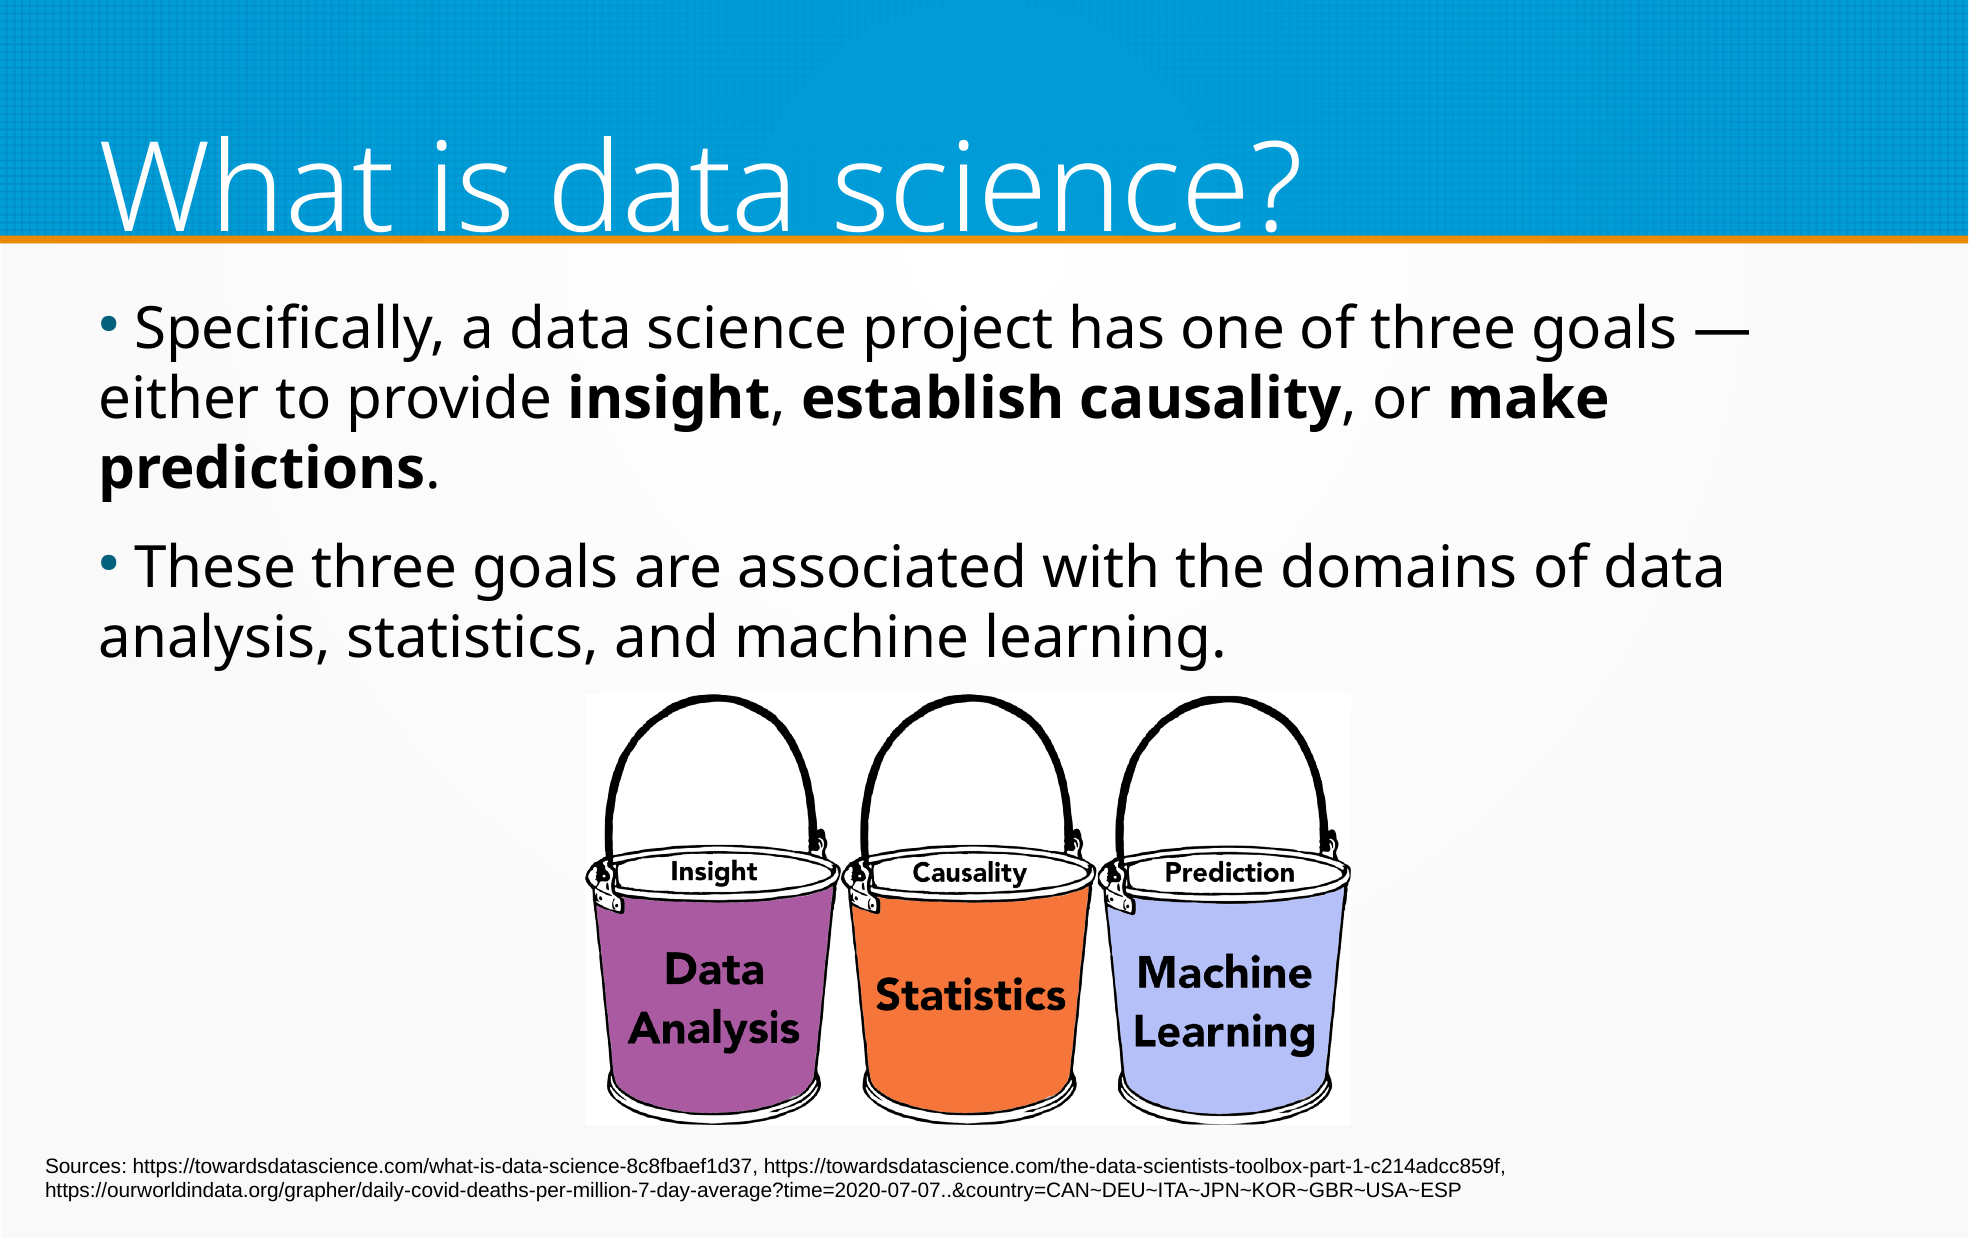

# What is data science?
 Specifically, a data science project has one of three goals — either to provide insight, establish causality, or make predictions.
 These three goals are associated with the domains of data analysis, statistics, and machine learning.
Sources: https://towardsdatascience.com/what-is-data-science-8c8fbaef1d37, https://towardsdatascience.com/the-data-scientists-toolbox-part-1-c214adcc859f,https://ourworldindata.org/grapher/daily-covid-deaths-per-million-7-day-average?time=2020-07-07..&country=CAN~DEU~ITA~JPN~KOR~GBR~USA~ESP